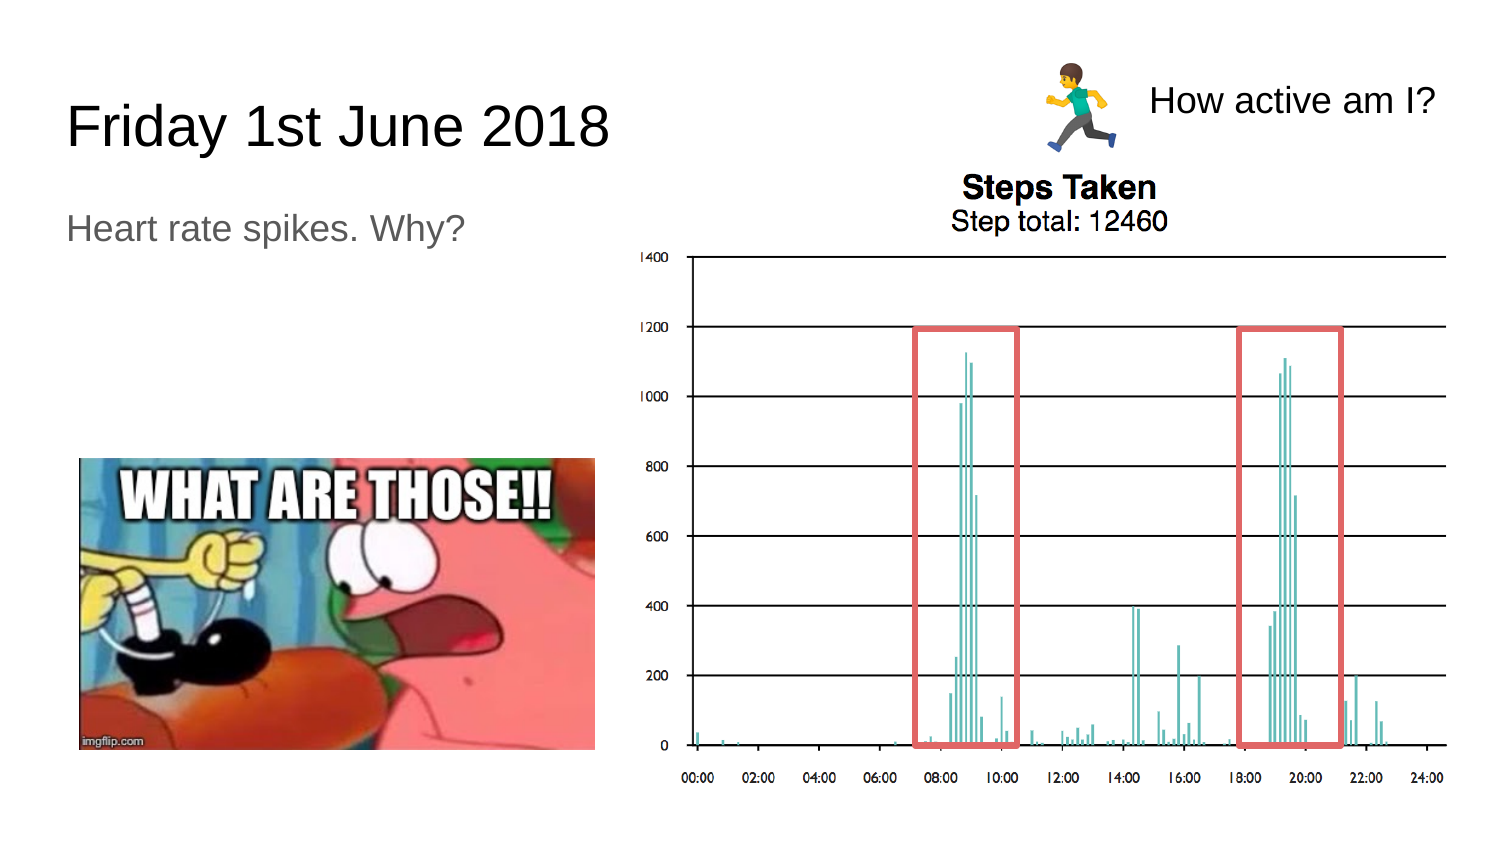

How active am I?
# Friday 1st June 2018
Heart rate spikes. Why?